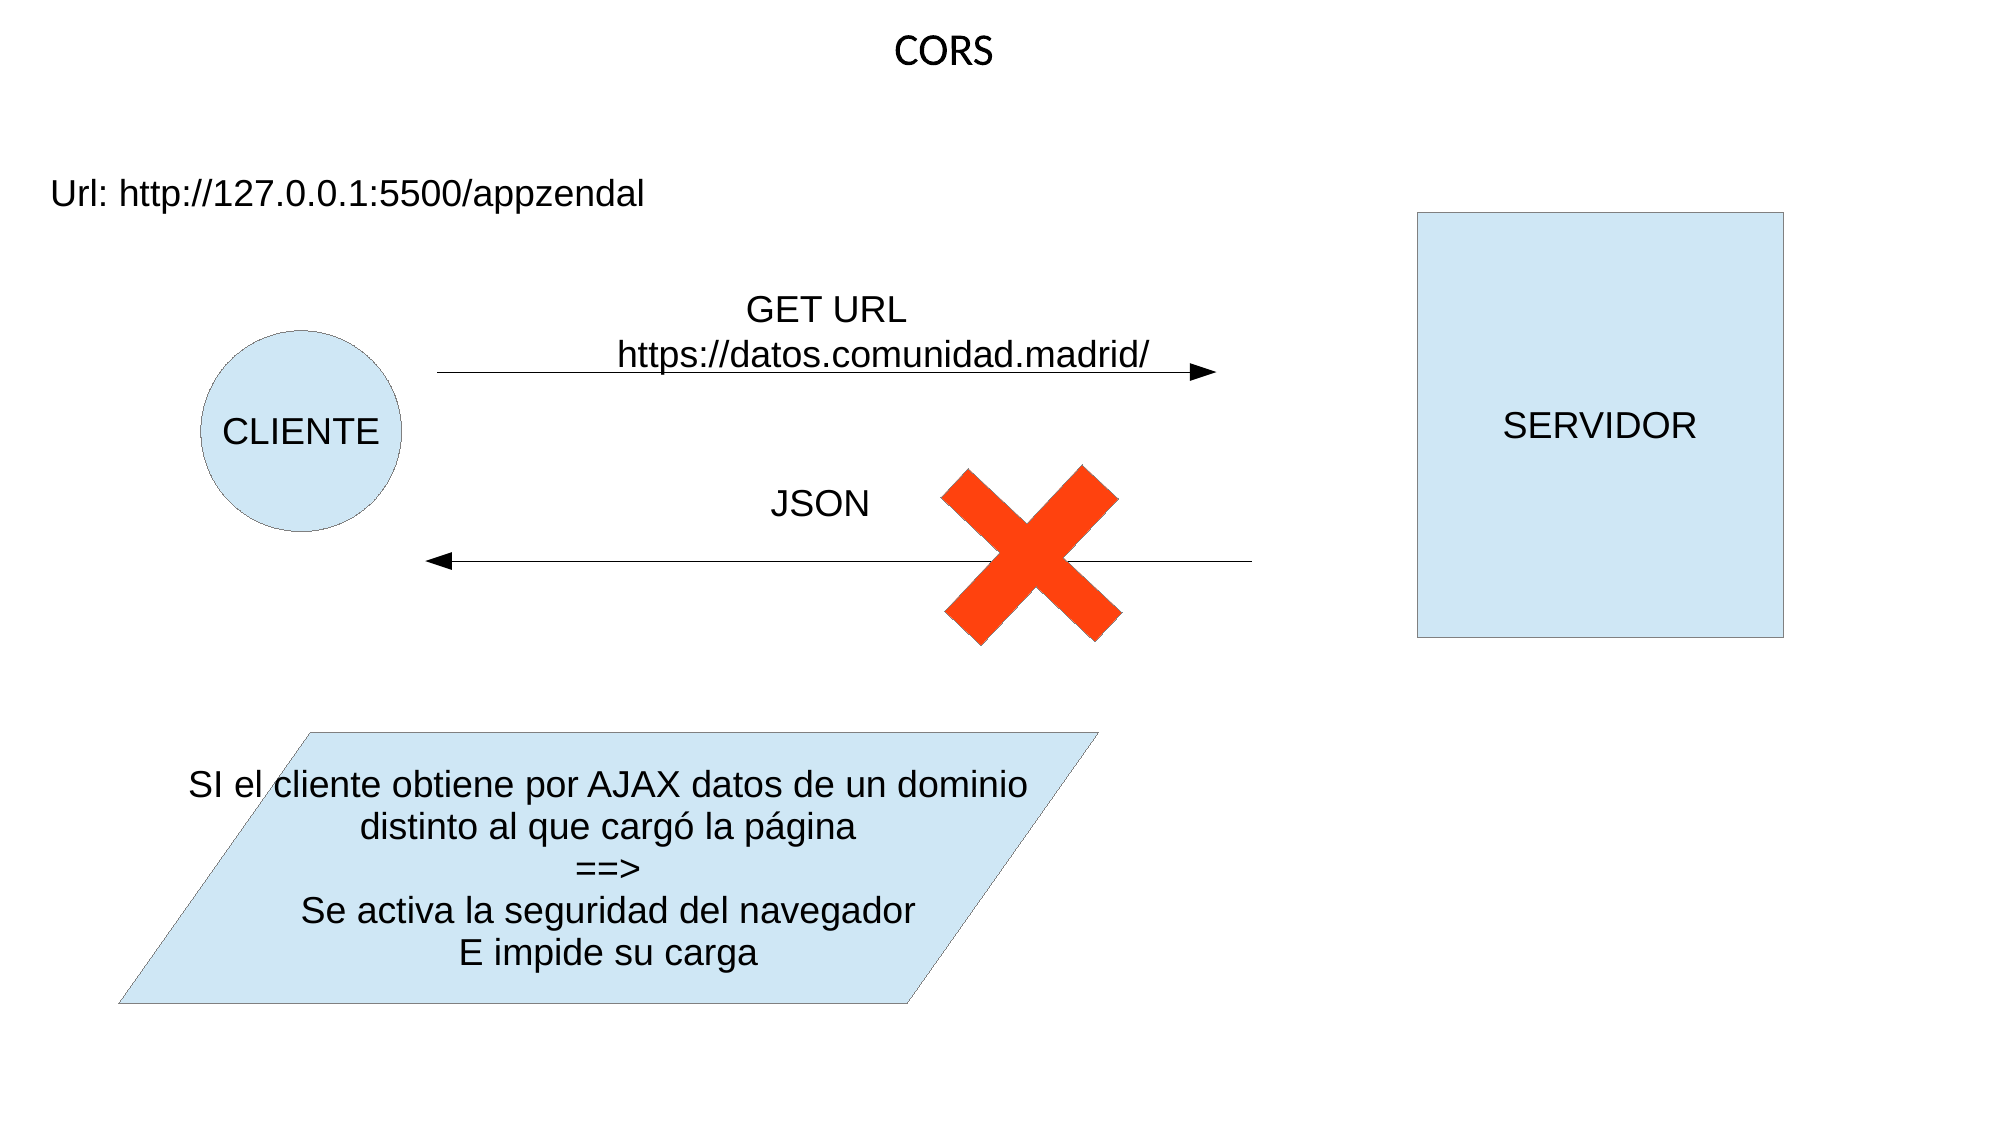

CORS
Url: http://127.0.0.1:5500/appzendal
SERVIDOR
https://datos.comunidad.madrid/
CLIENTE
GET URL
JSON
SI el cliente obtiene por AJAX datos de un dominio
distinto al que cargó la página
==>
Se activa la seguridad del navegador
E impide su carga